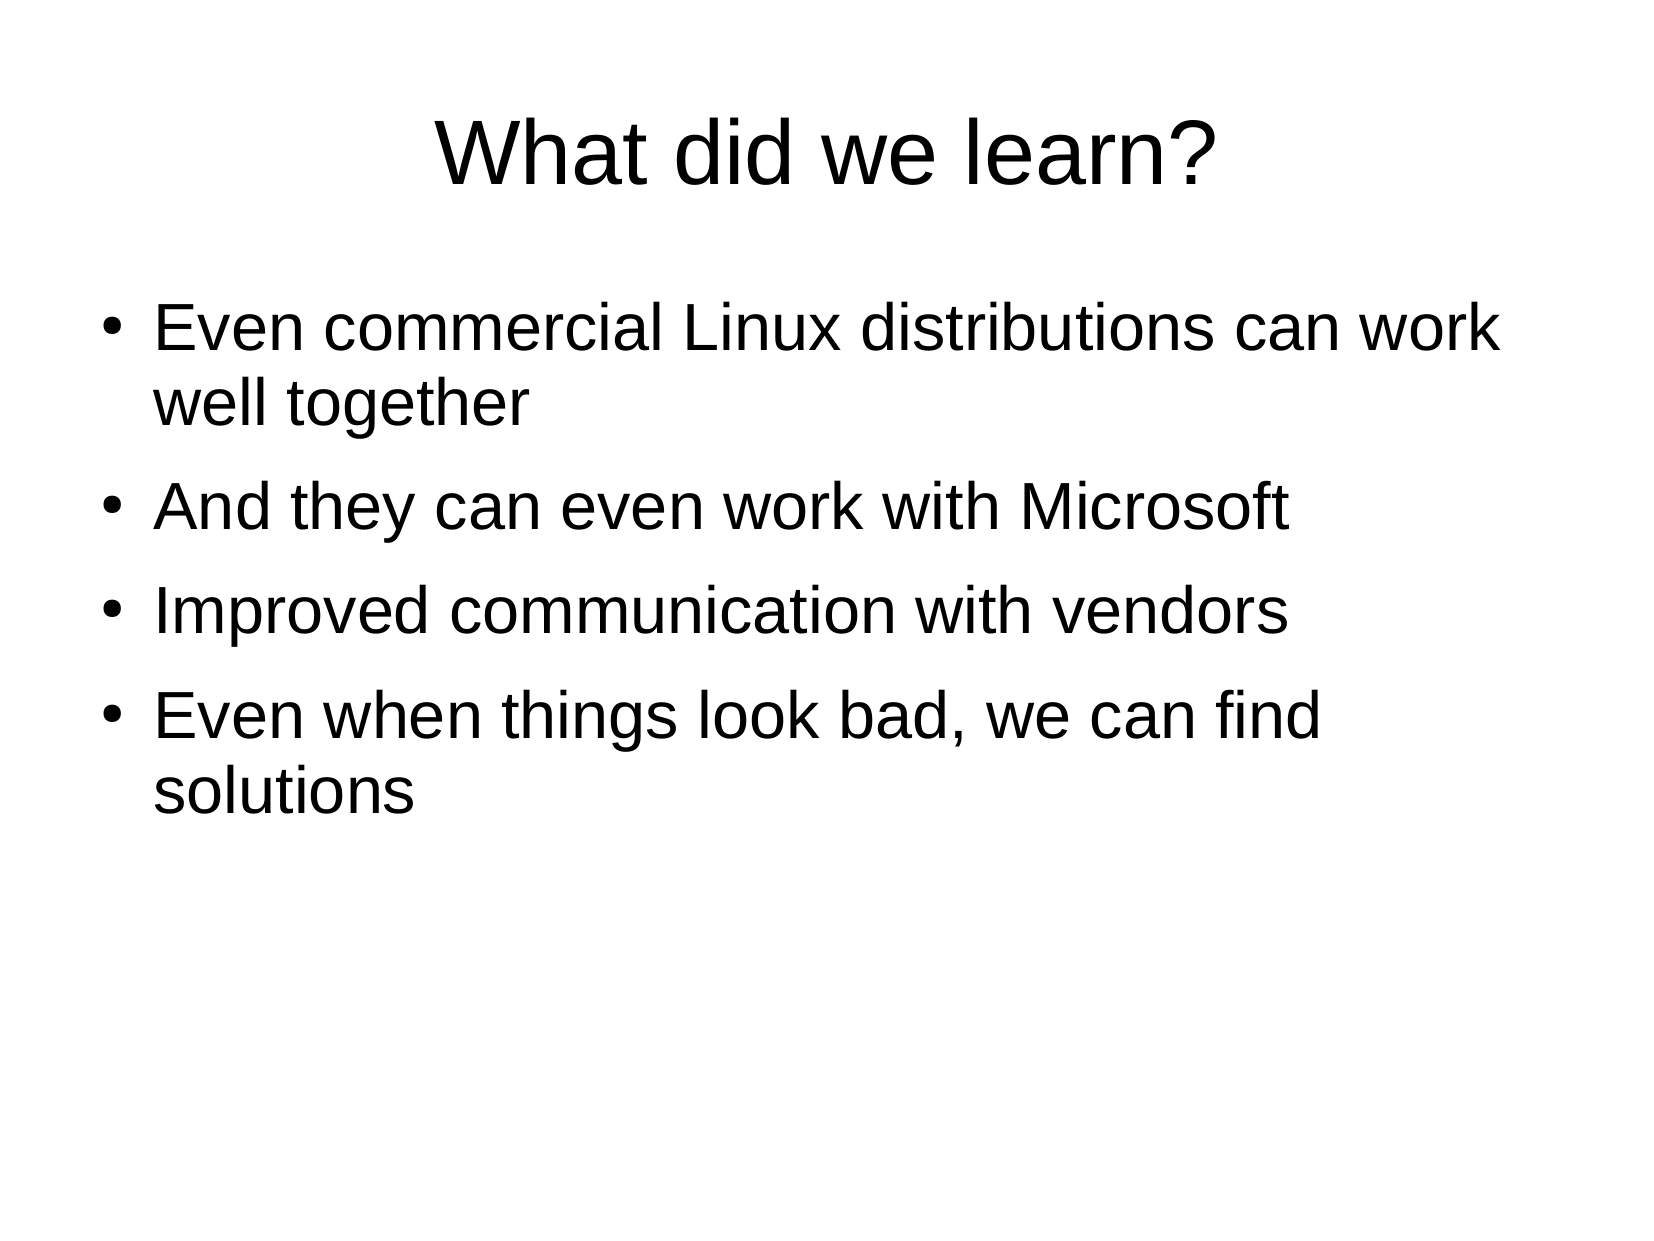

# What did we learn?
Even commercial Linux distributions can work well together
And they can even work with Microsoft
Improved communication with vendors
Even when things look bad, we can find solutions